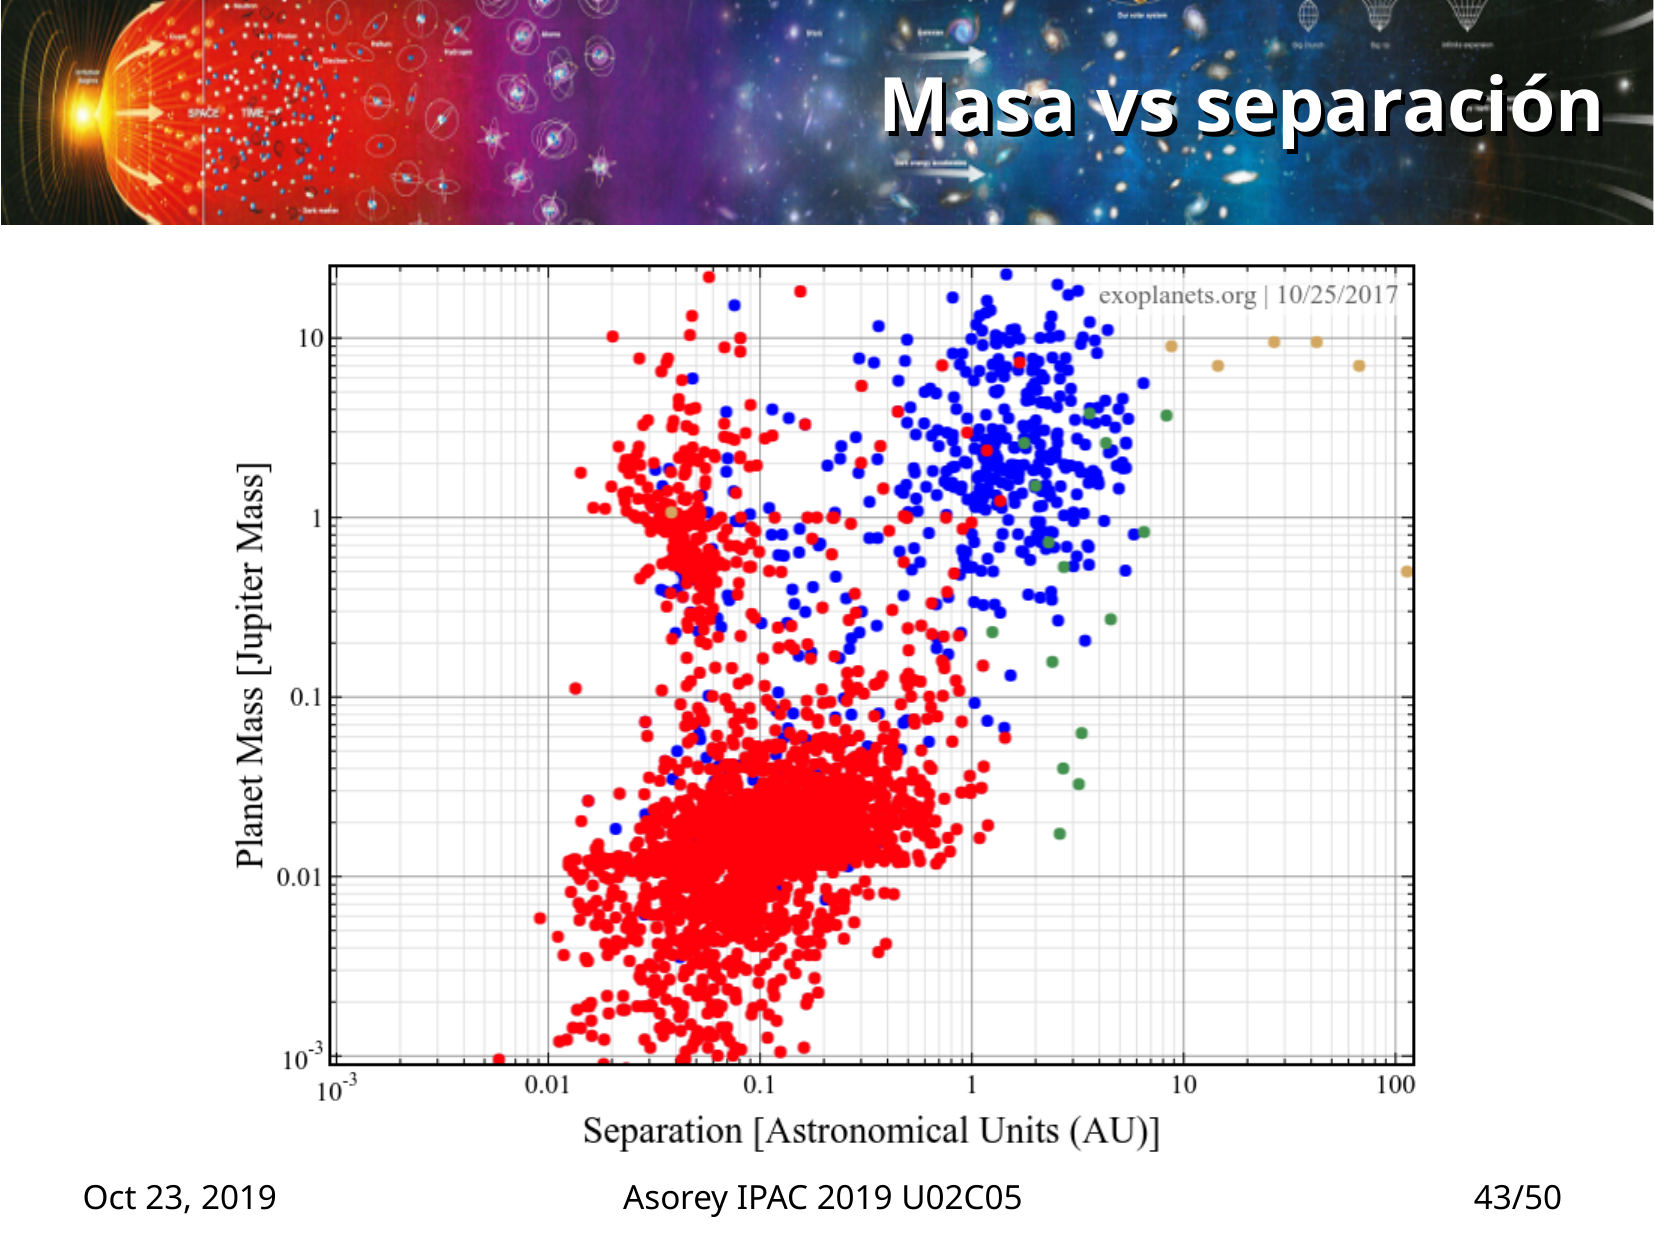

# Masa vs separación
Oct 23, 2019
Asorey IPAC 2019 U02C05
43